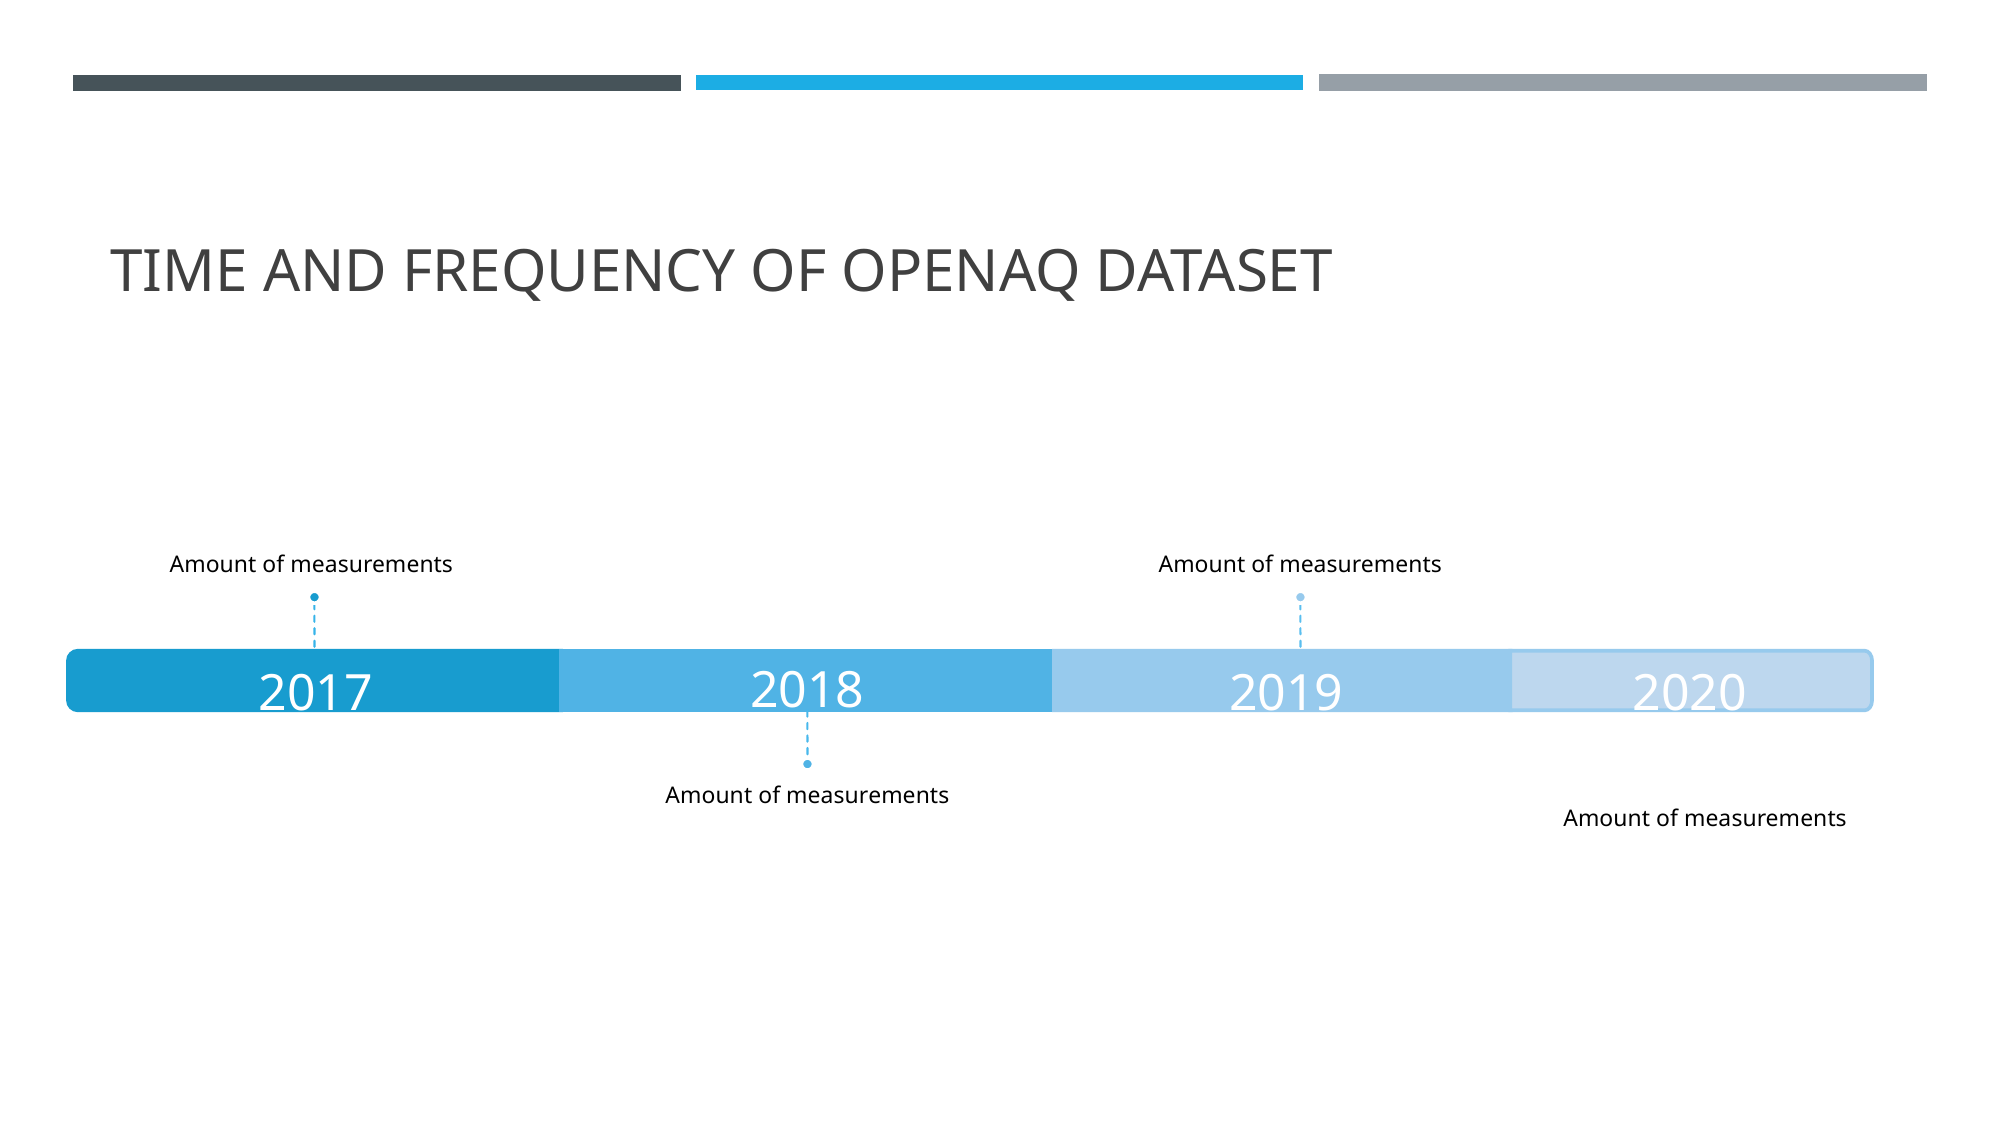

# TiME and FREQUENCY of OPENAQ DATASET
Amount of measurements
Amount of measurements
2017
2018
2019
Amount of measurements
Amount of measurements
2020